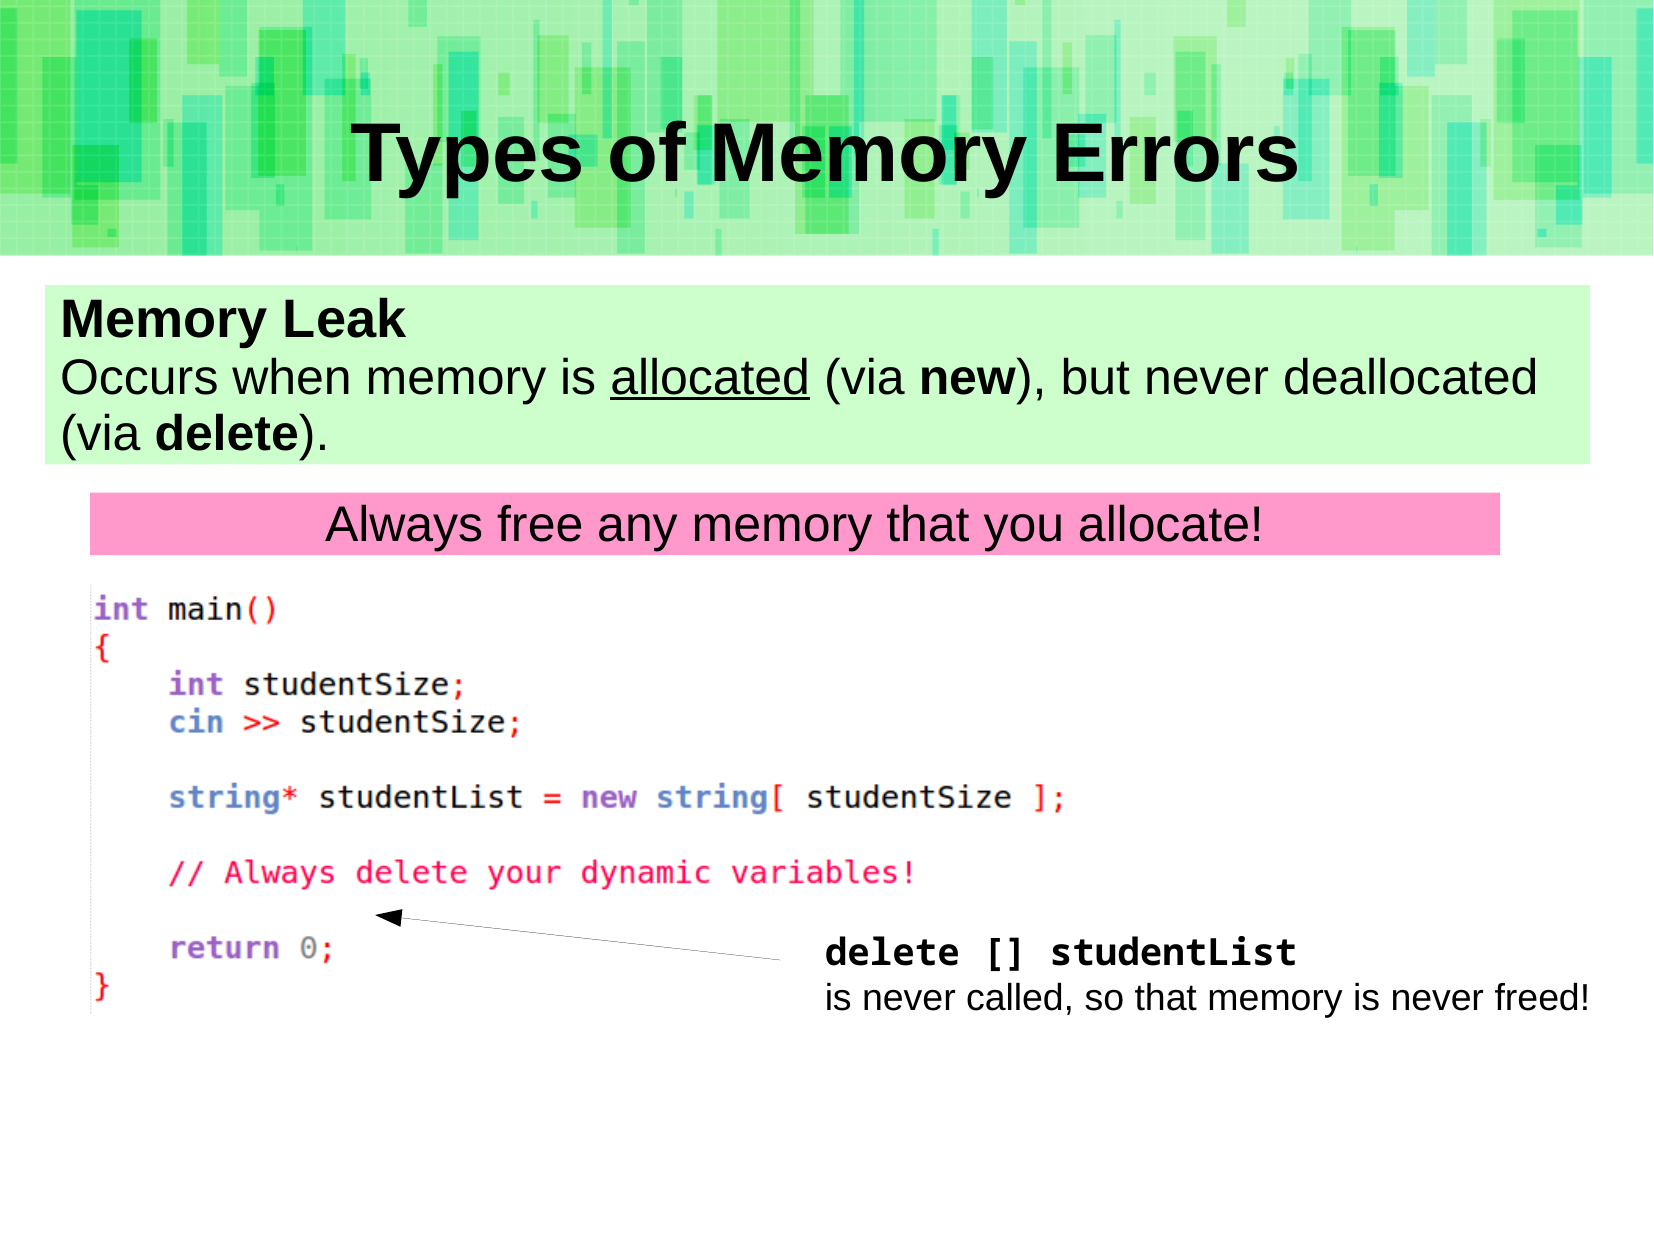

# Types of Memory Errors
Memory Leak
Occurs when memory is allocated (via new), but never deallocated (via delete).
Always free any memory that you allocate!
delete [] studentList
is never called, so that memory is never freed!